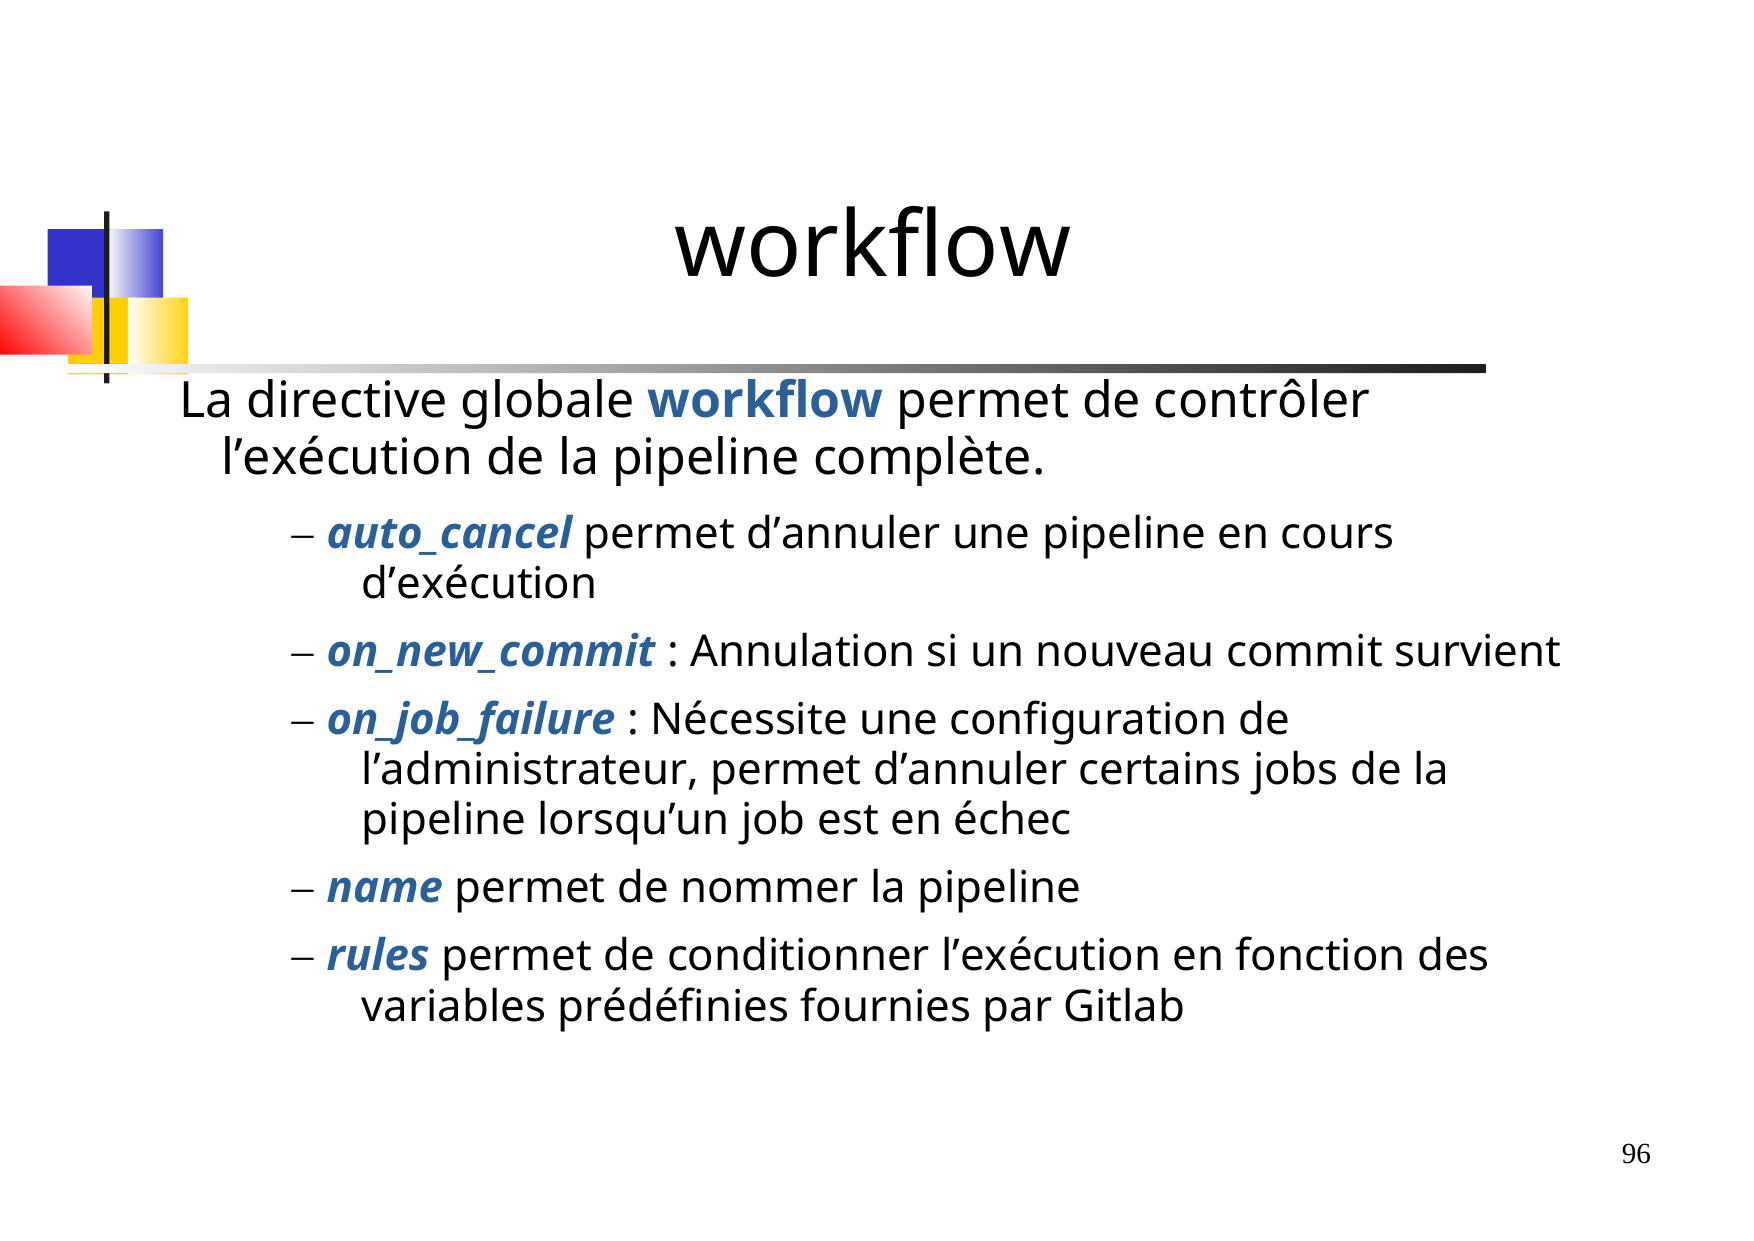

# workflow
La directive globale workflow permet de contrôler l’exécution de la pipeline complète.
auto_cancel permet d’annuler une pipeline en cours d’exécution
on_new_commit : Annulation si un nouveau commit survient
on_job_failure : Nécessite une configuration de l’administrateur, permet d’annuler certains jobs de la pipeline lorsqu’un job est en échec
name permet de nommer la pipeline
rules permet de conditionner l’exécution en fonction des variables prédéfinies fournies par Gitlab